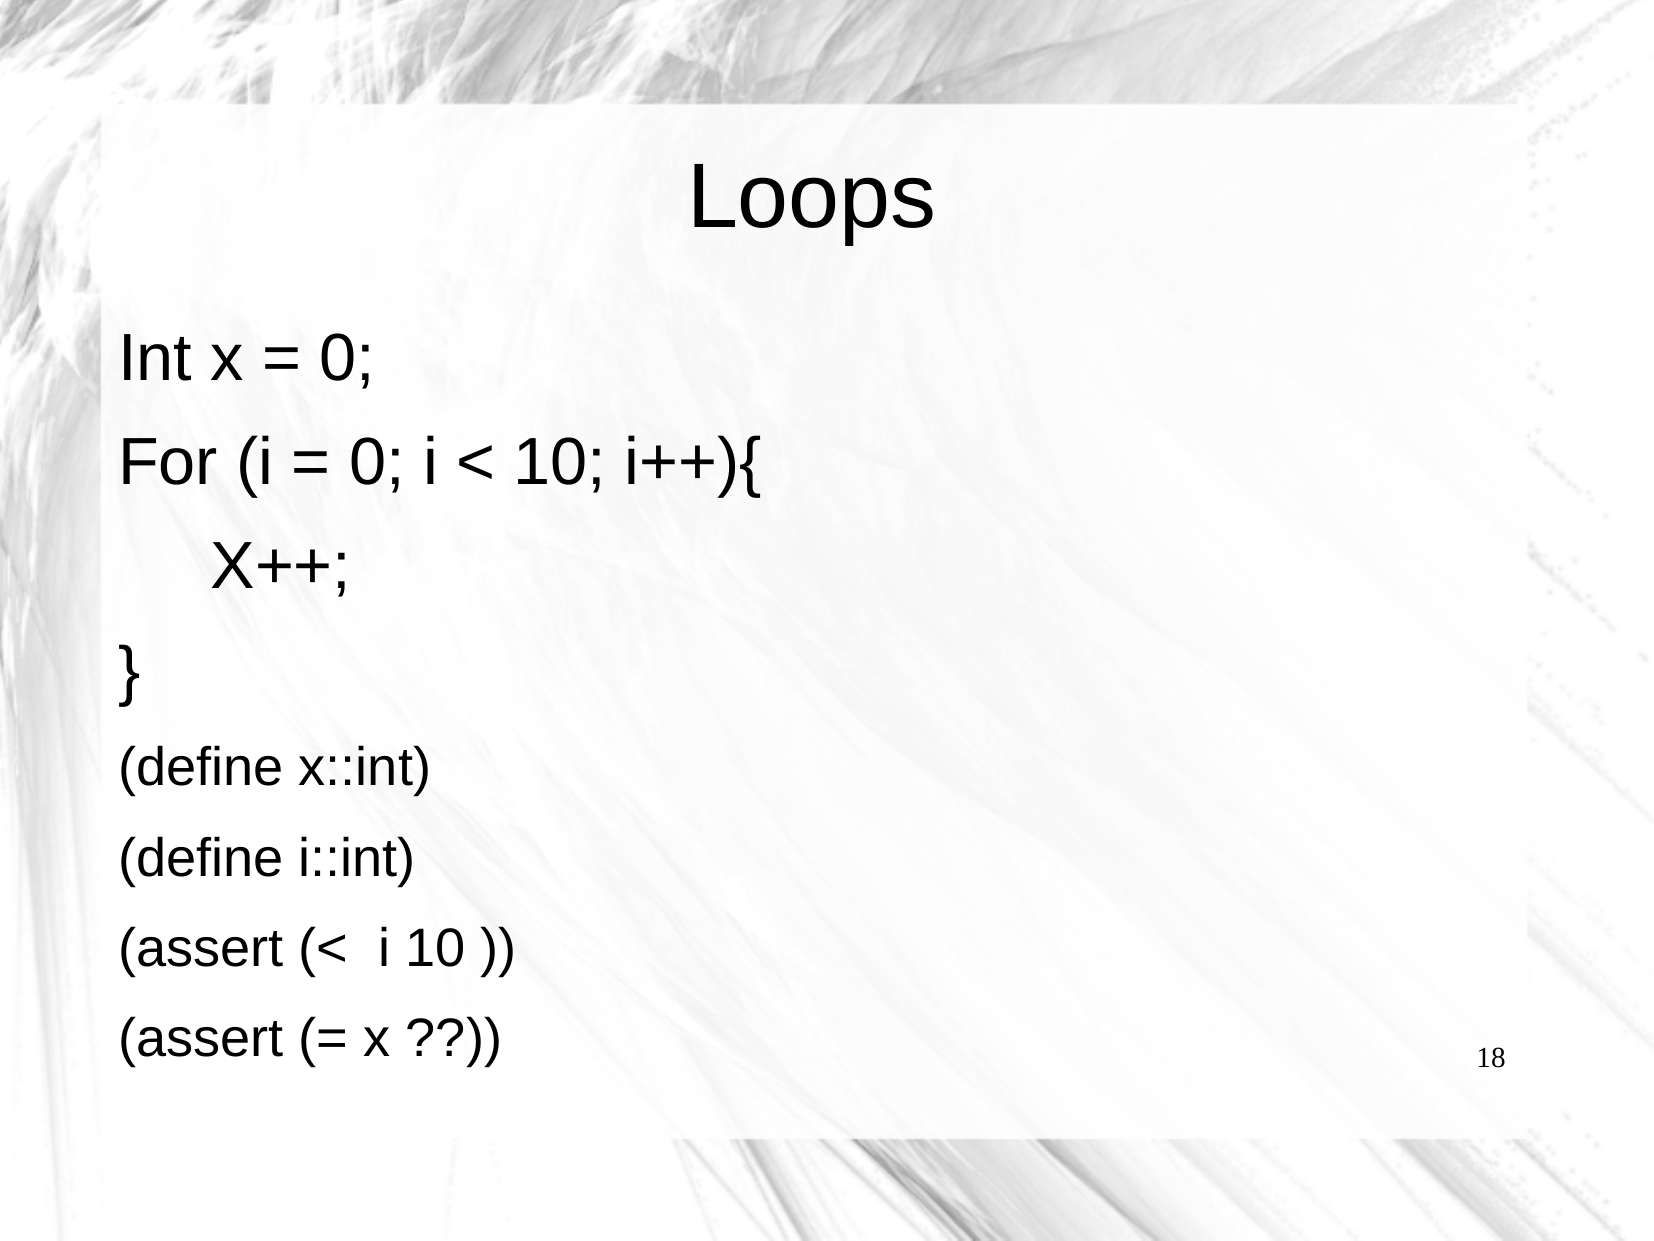

# Loops
Int x = 0;
For (i = 0; i < 10; i++){
 X++;
}
(define x::int)
(define i::int)
(assert (< i 10 ))
(assert (= x ??))
18